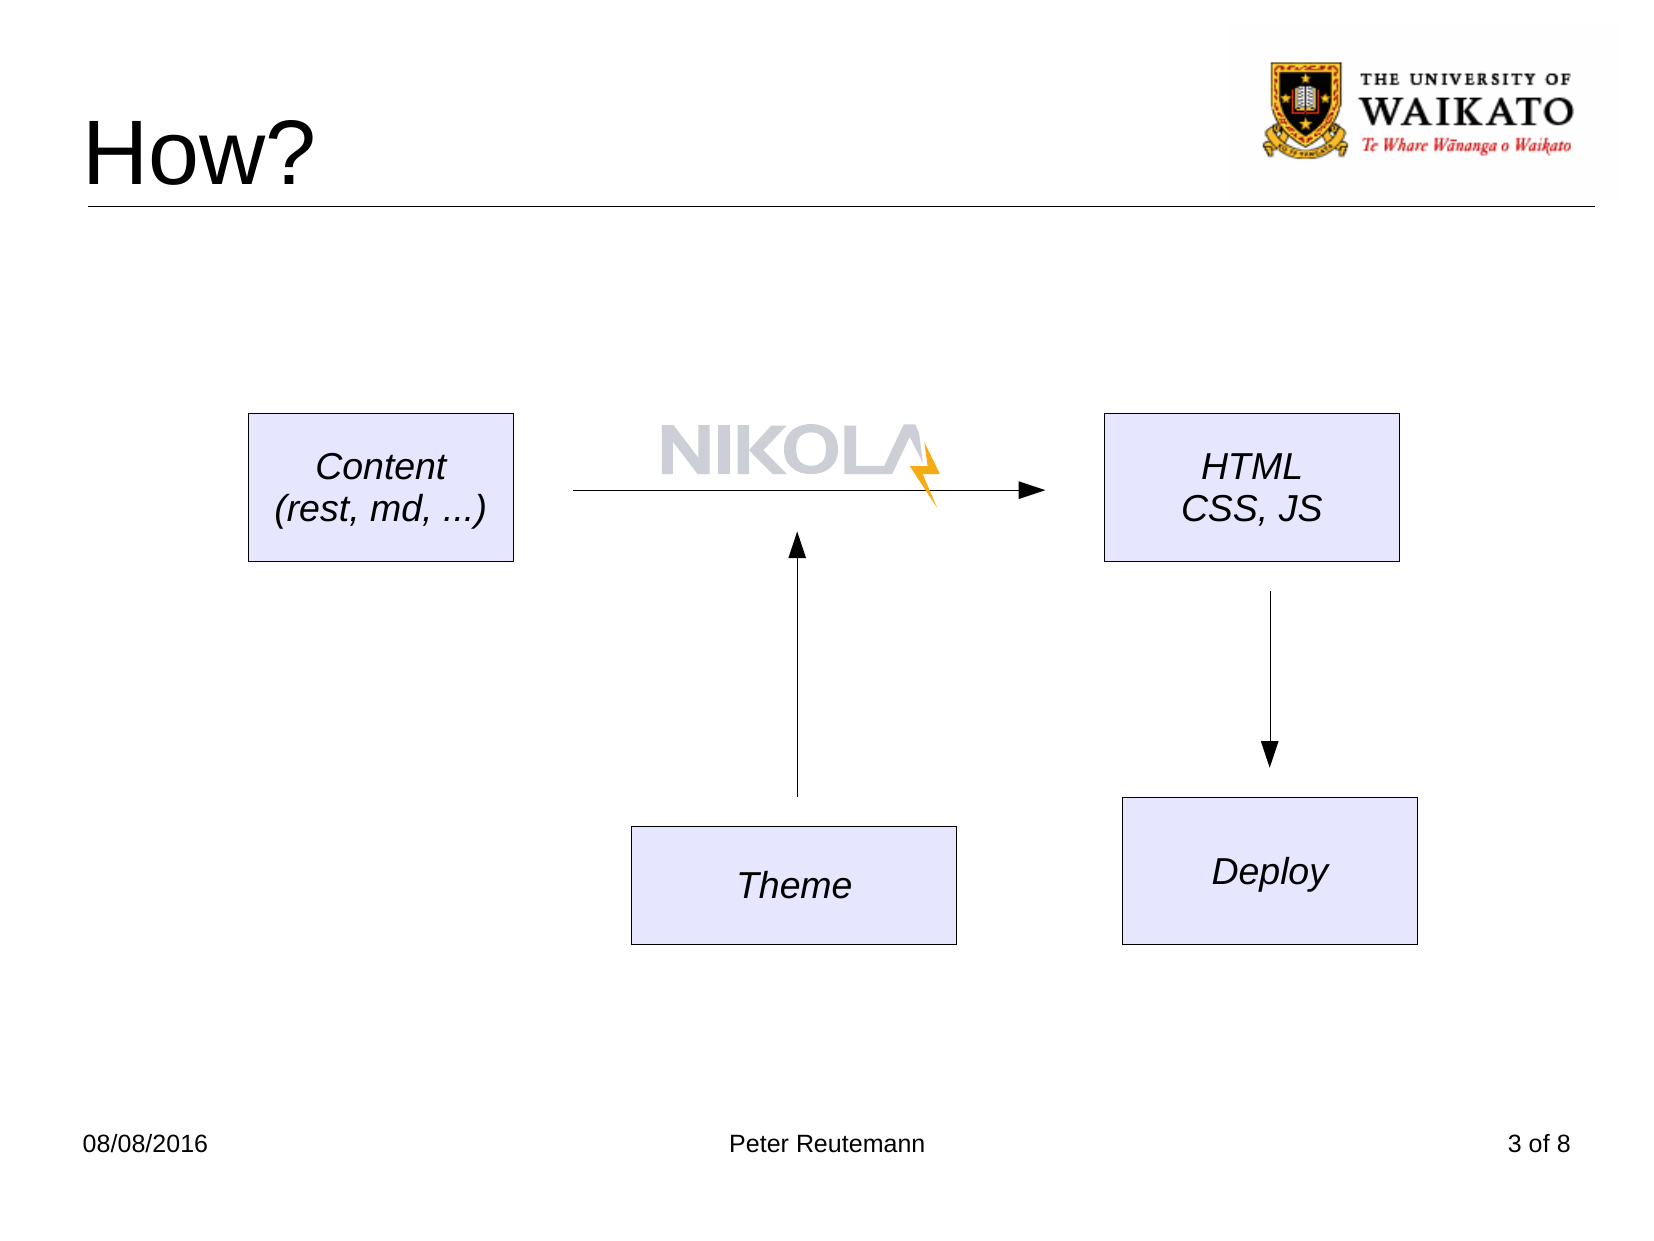

# How?
Content
(rest, md, ...)
HTML
CSS, JS
Deploy
Theme
08/08/2016
Peter Reutemann
3